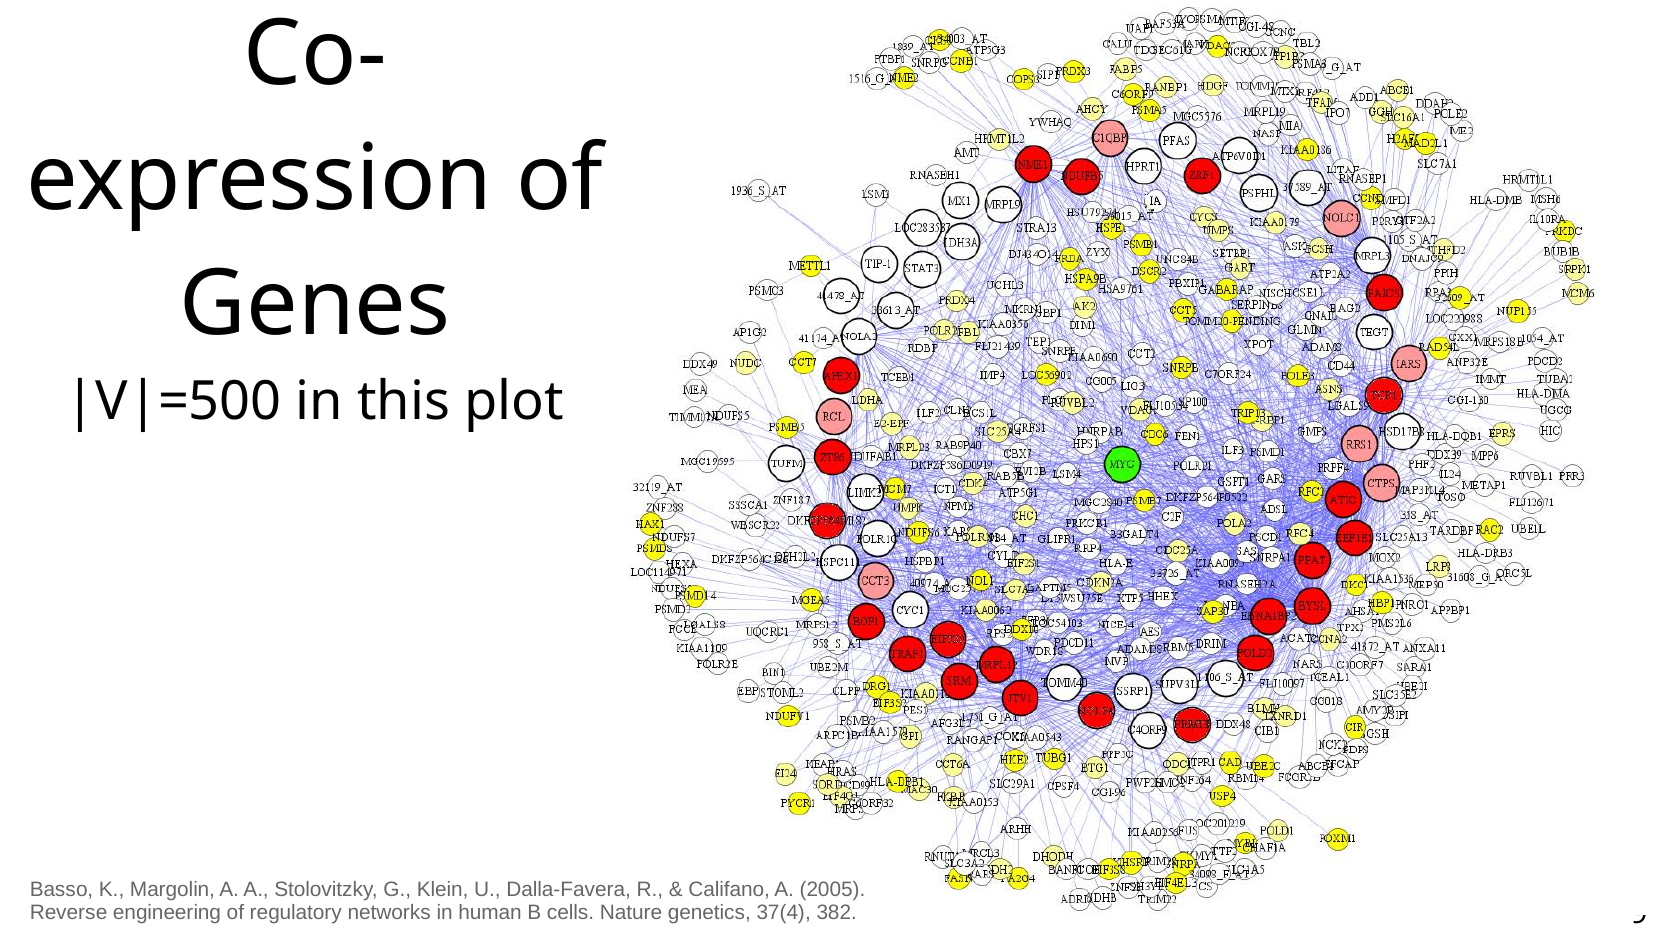

# Co-expression of Genes |V|=500 in this plot
Basso, K., Margolin, A. A., Stolovitzky, G., Klein, U., Dalla-Favera, R., & Califano, A. (2005). Reverse engineering of regulatory networks in human B cells. Nature genetics, 37(4), 382.
9